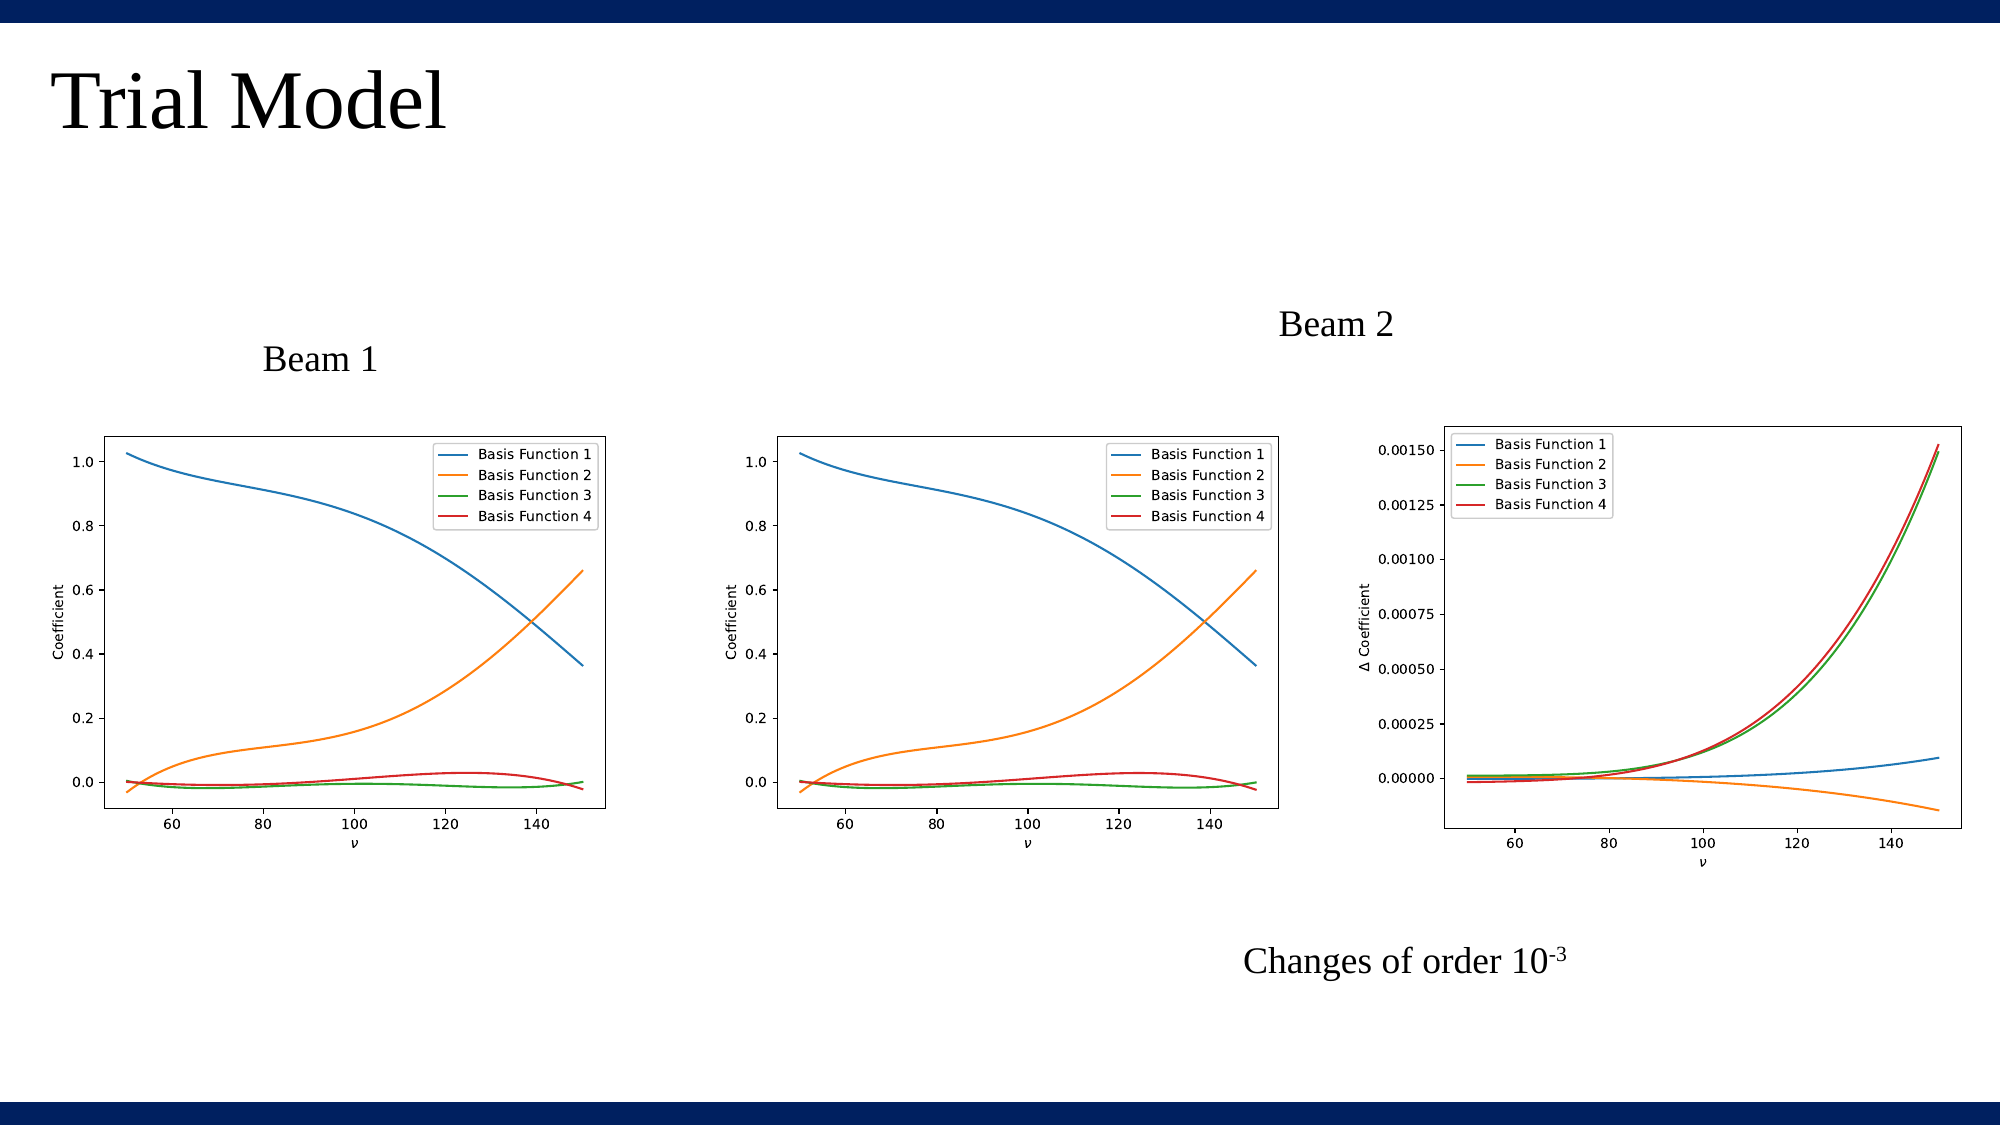

Trial Model
Beam 2
Beam 1
Changes of order 10-3